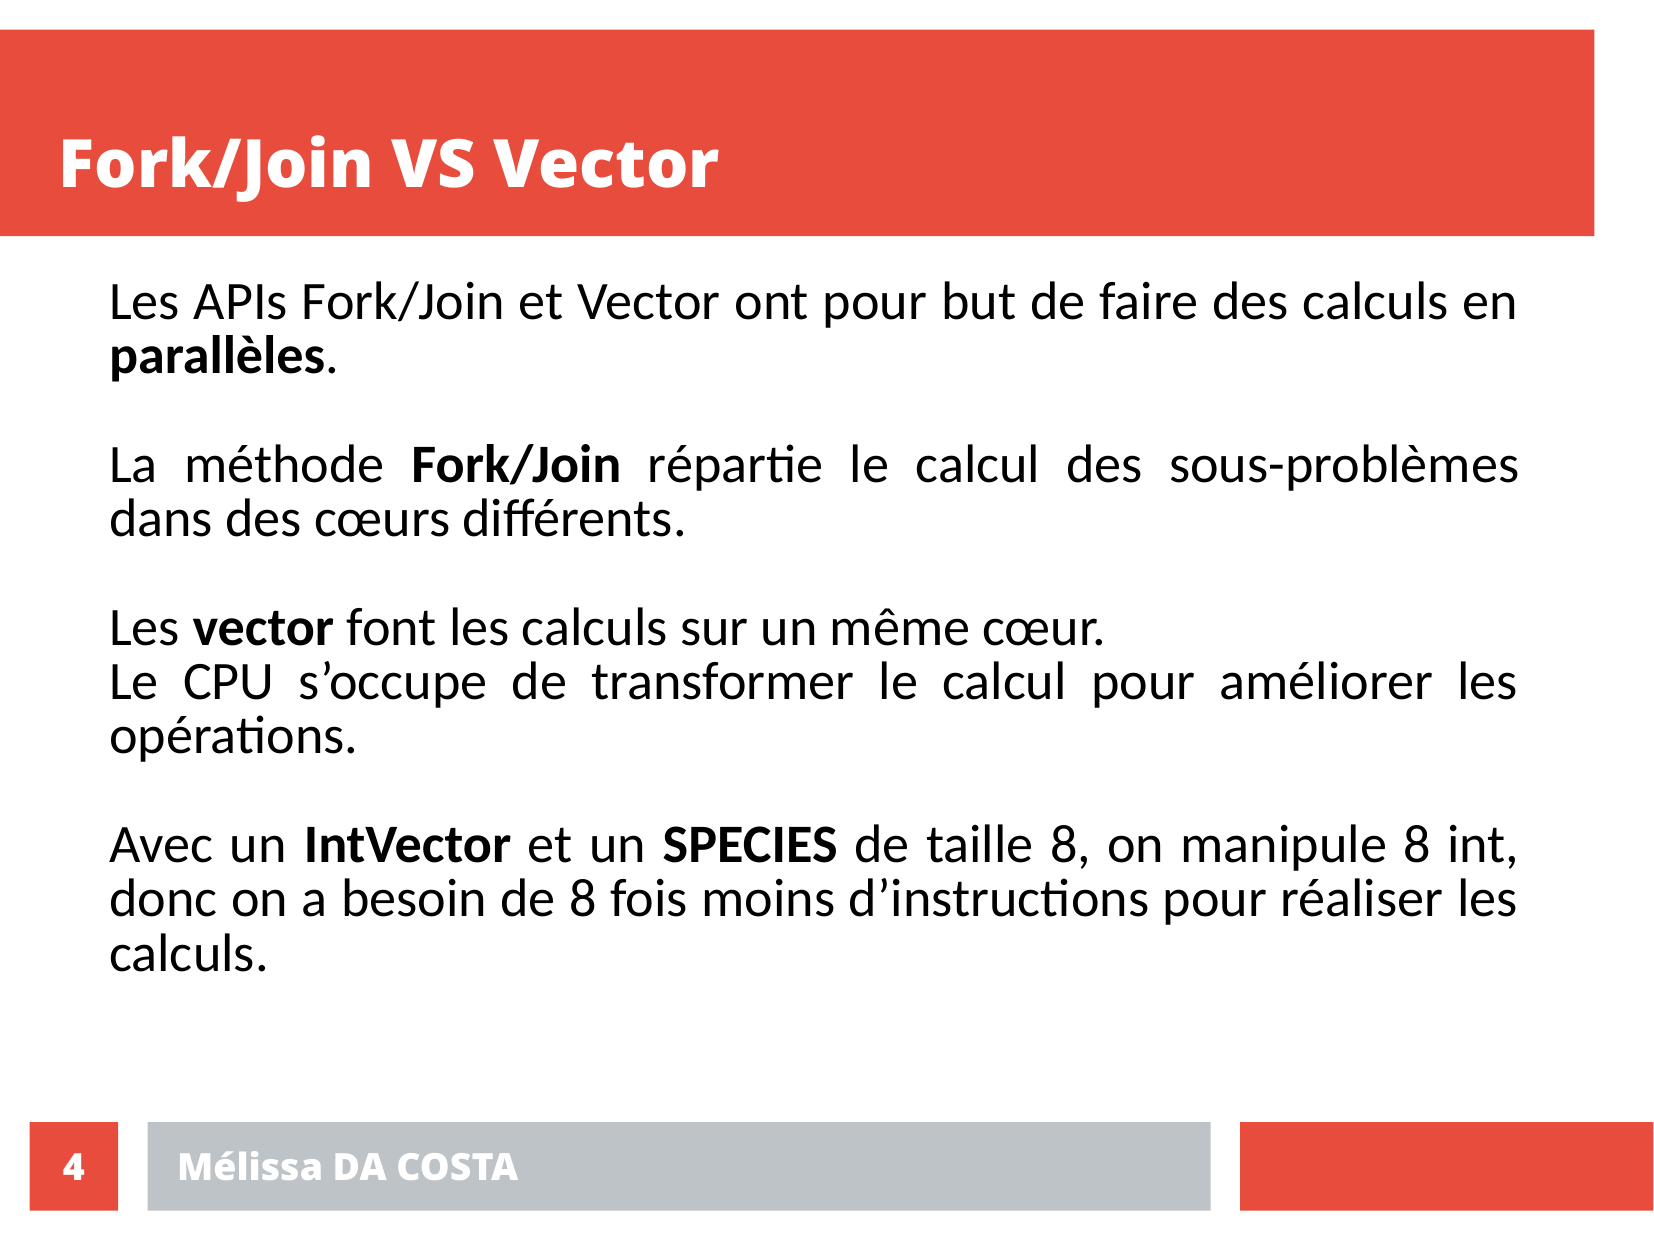

# Fork/Join VS Vector
Les APIs Fork/Join et Vector ont pour but de faire des calculs en parallèles.
La méthode Fork/Join répartie le calcul des sous-problèmes dans des cœurs différents.
Les vector font les calculs sur un même cœur.
Le CPU s’occupe de transformer le calcul pour améliorer les opérations.
Avec un IntVector et un SPECIES de taille 8, on manipule 8 int, donc on a besoin de 8 fois moins d’instructions pour réaliser les calculs.
4
Mélissa DA COSTA